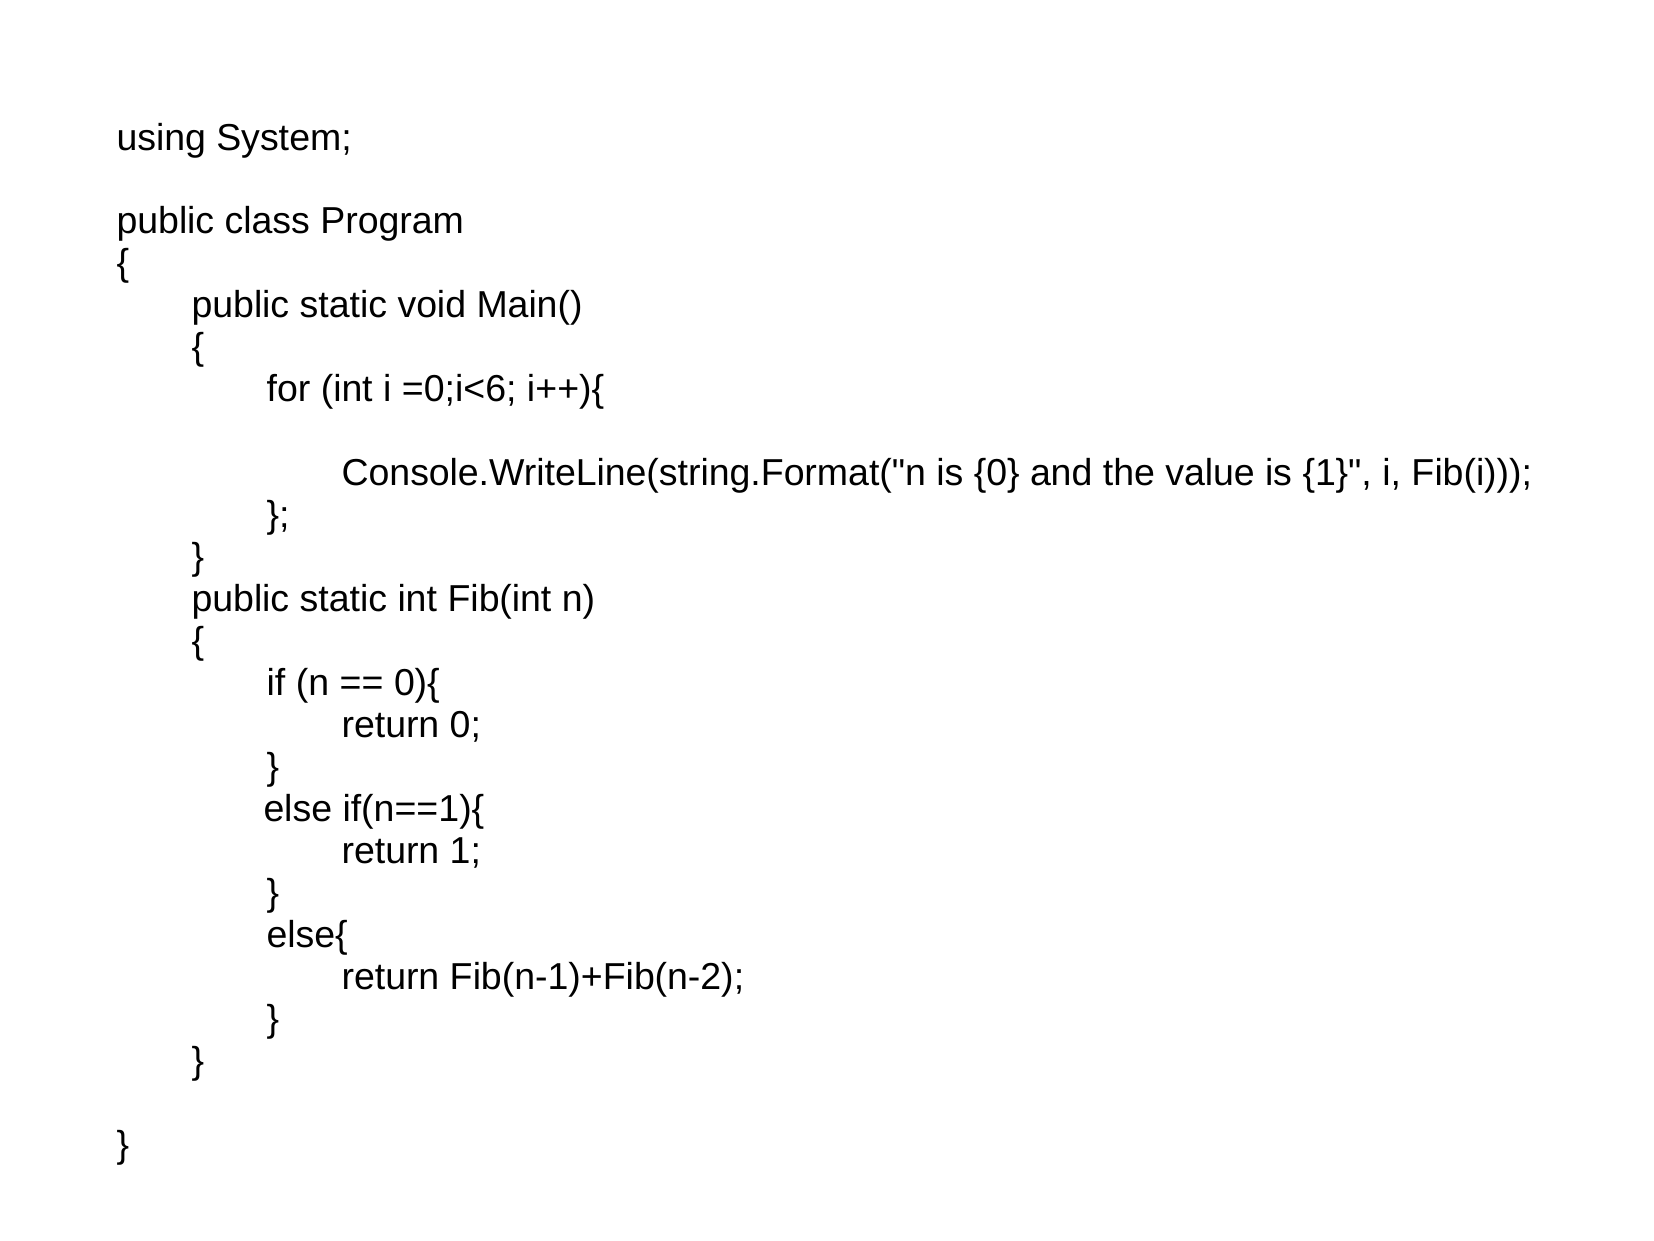

using System;
public class Program
{
	public static void Main()
	{
		for (int i =0;i<6; i++){
			Console.WriteLine(string.Format("n is {0} and the value is {1}", i, Fib(i)));
		};
	}
	public static int Fib(int n)
	{
		if (n == 0){
			return 0;
		}
 else if(n==1){
			return 1;
		}
		else{
			return Fib(n-1)+Fib(n-2);
		}
	}
}